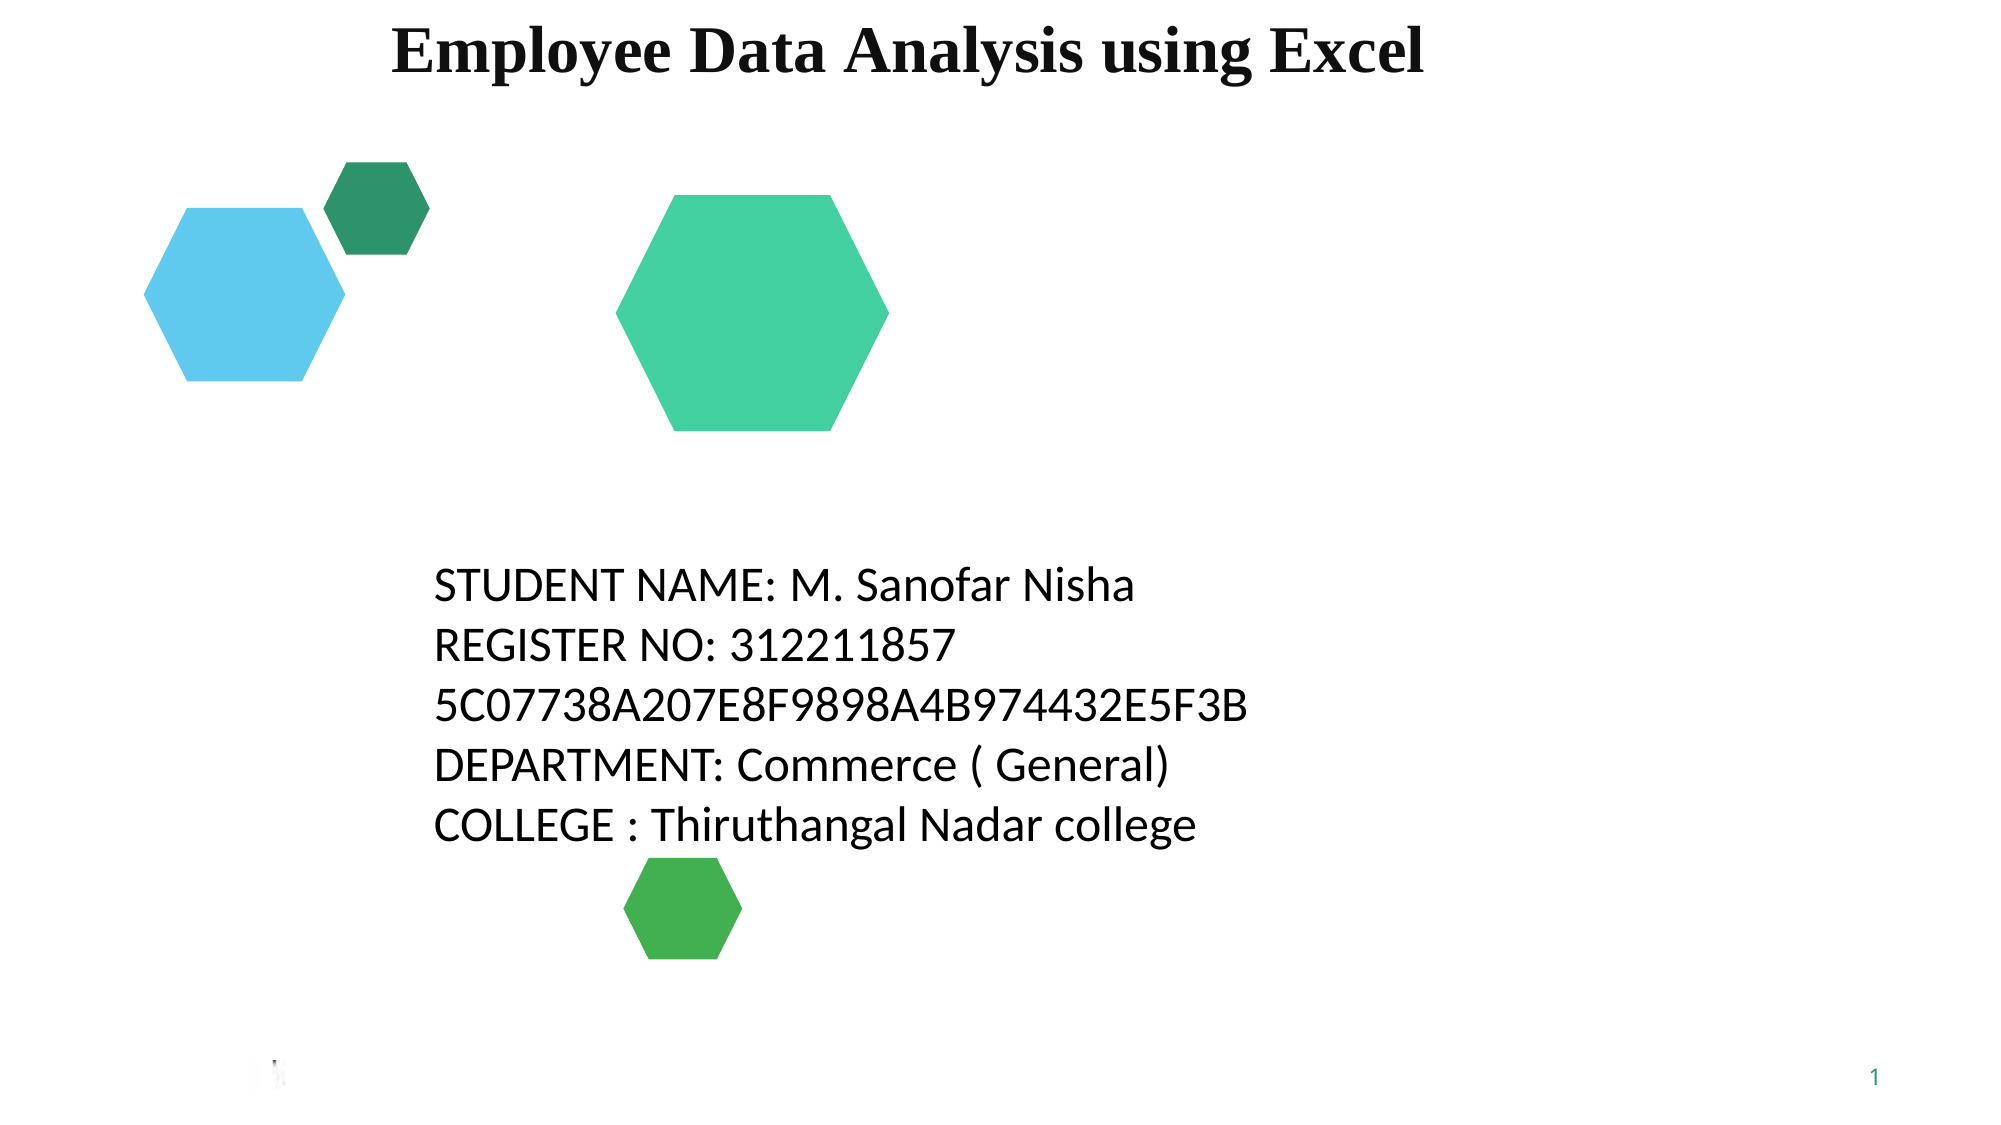

# Employee Data Analysis using Excel
STUDENT NAME: M. Sanofar Nisha
REGISTER NO: 312211857
5C07738A207E8F9898A4B974432E5F3B
DEPARTMENT: Commerce ( General)
COLLEGE : Thiruthangal Nadar college